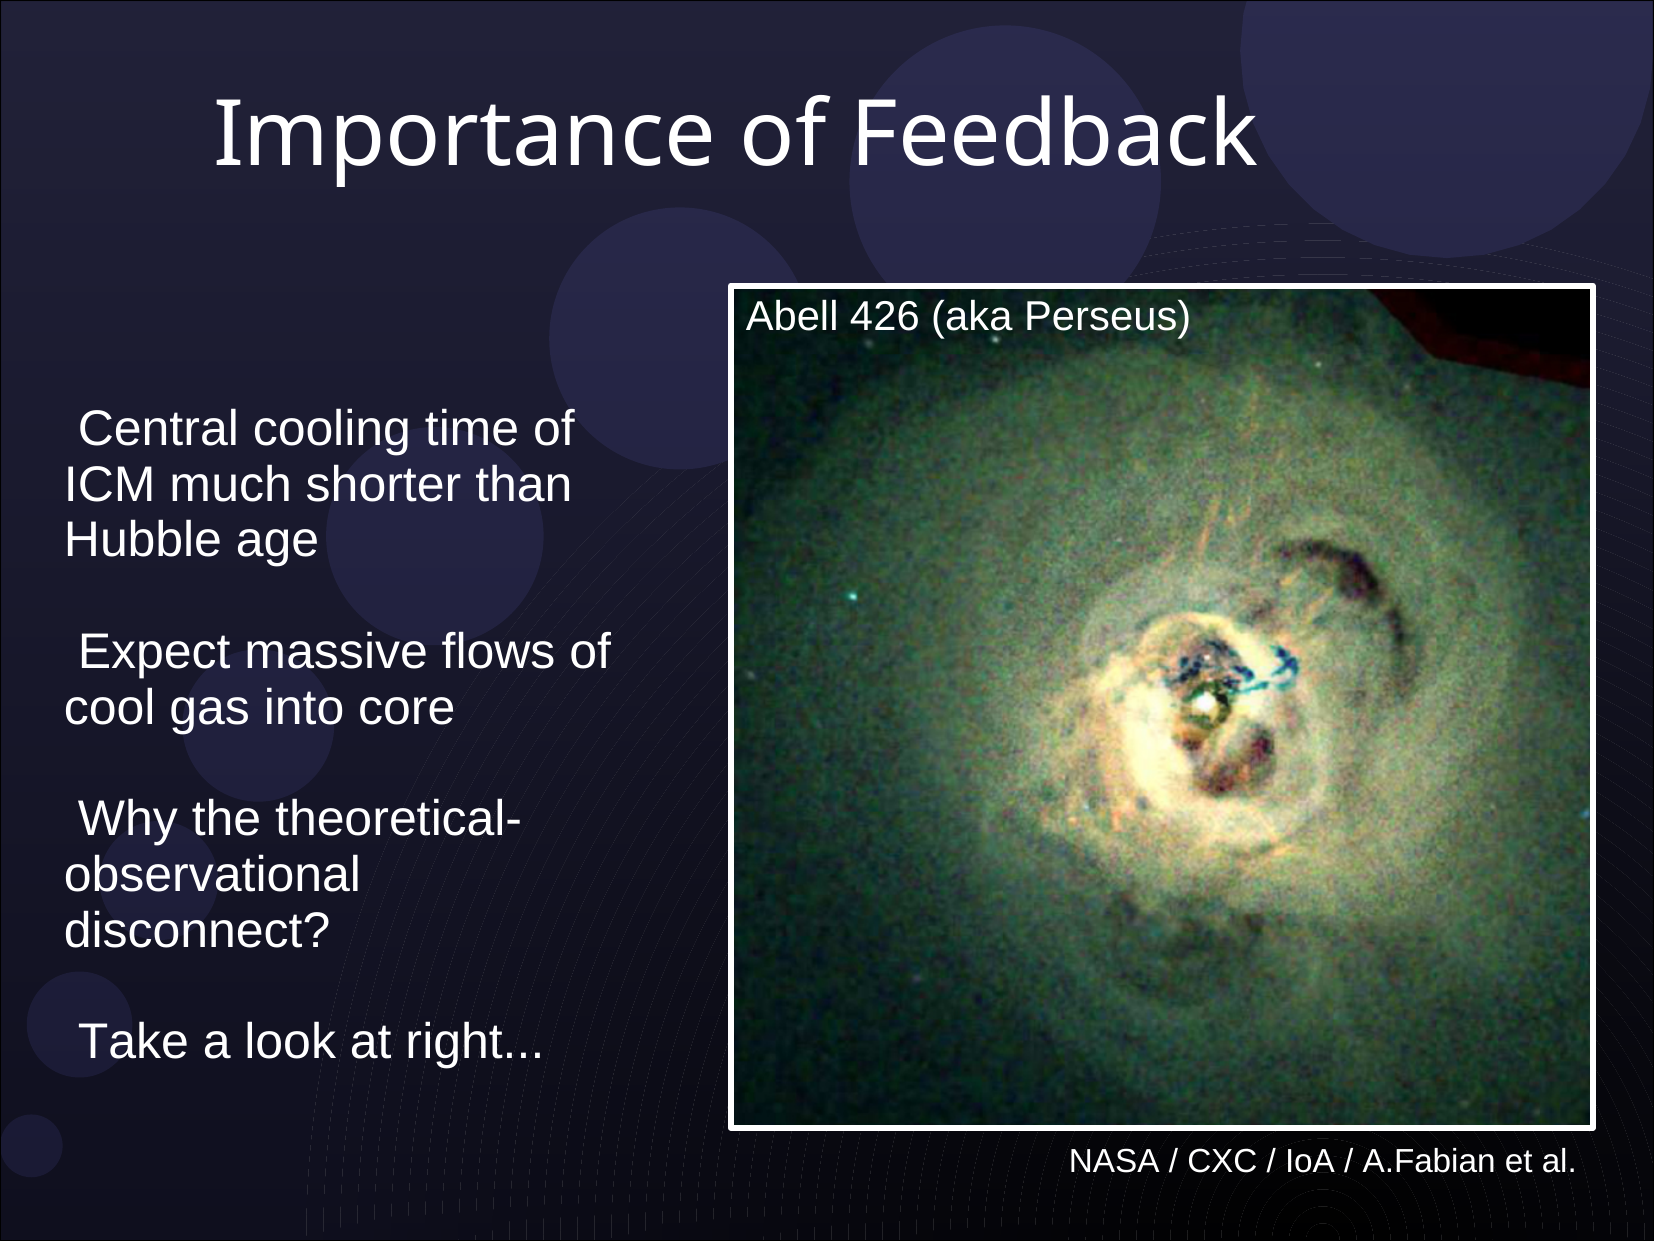

Importance of Feedback
Abell 426 (aka Perseus)
 Central cooling time of ICM much shorter than Hubble age
 Expect massive flows of cool gas into core
 Why the theoretical-observational disconnect?
 Take a look at right...
NASA / CXC / IoA / A.Fabian et al.